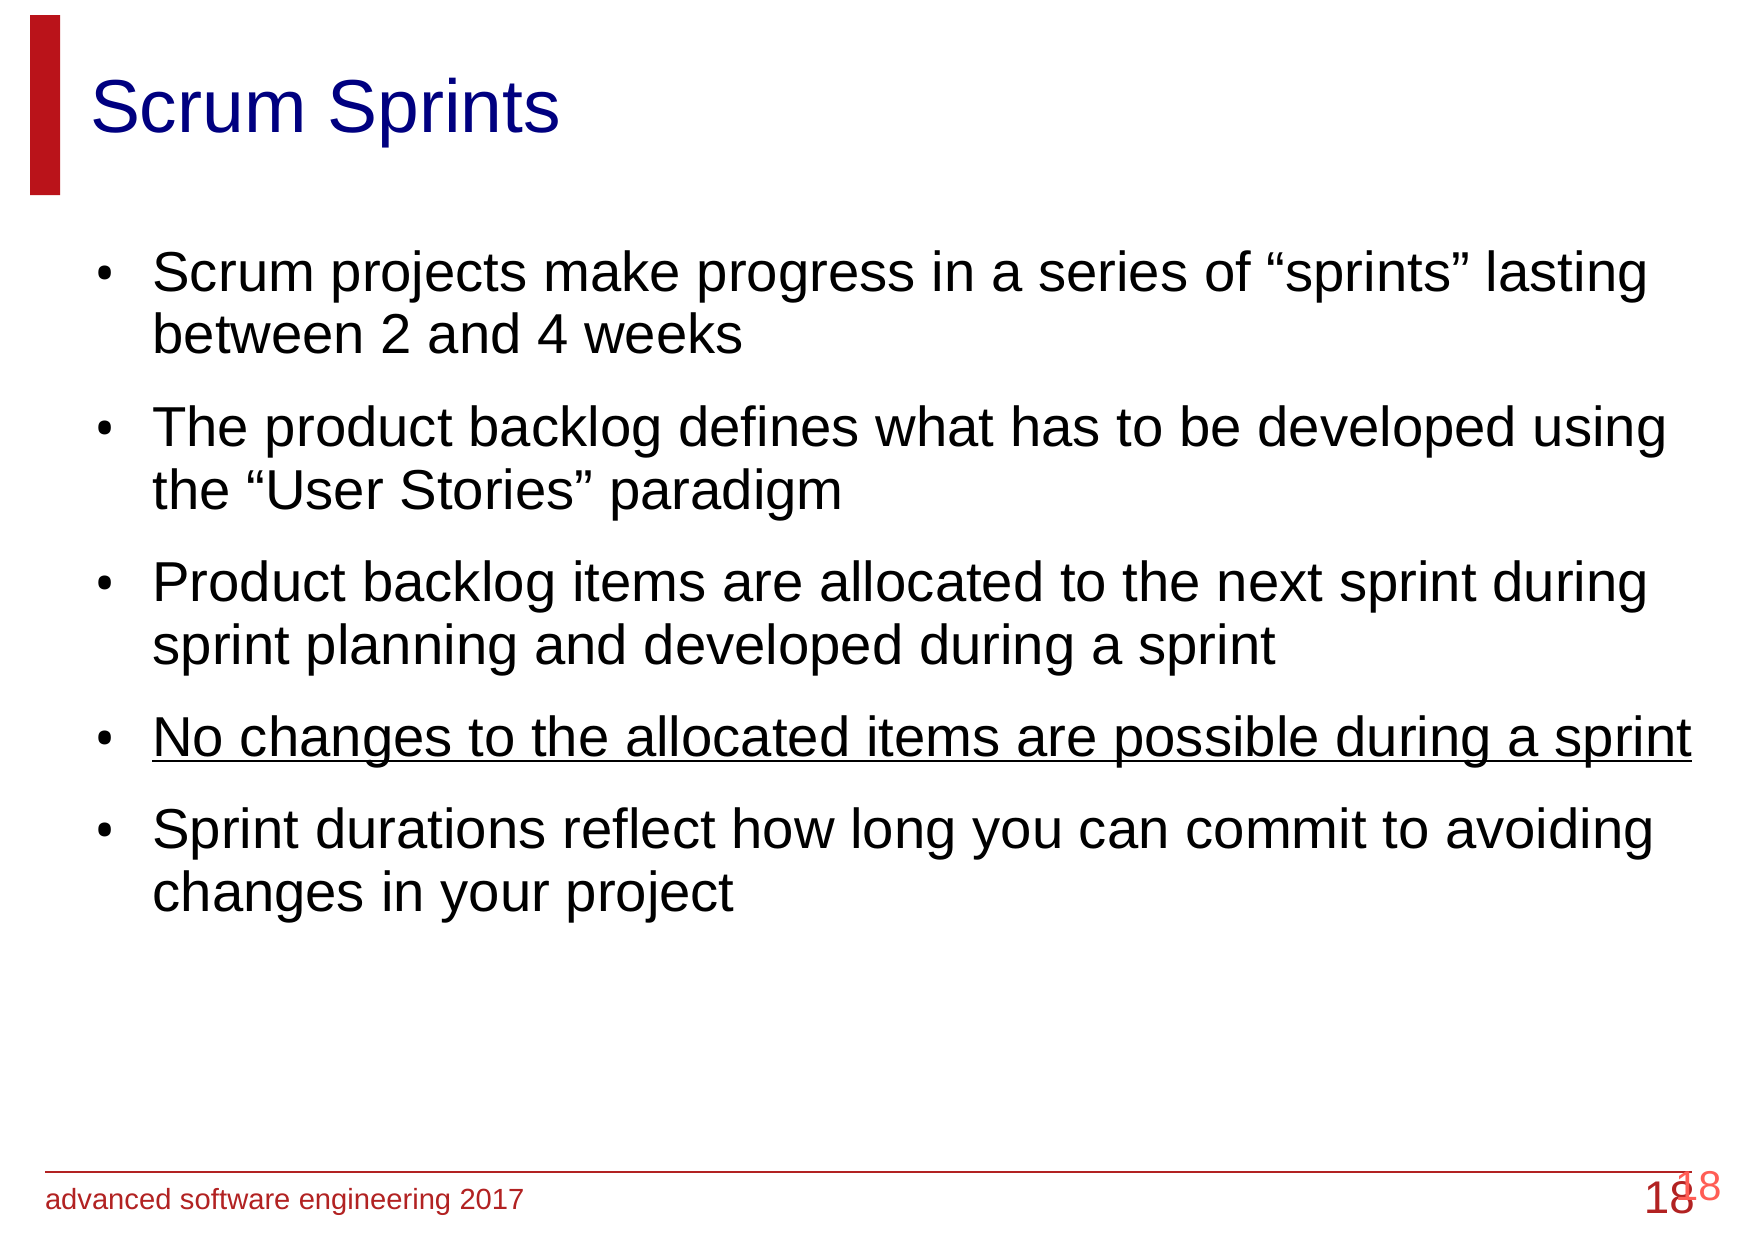

Scrum Sprints
# Scrum projects make progress in a series of “sprints” lasting between 2 and 4 weeks
The product backlog defines what has to be developed using the “User Stories” paradigm
Product backlog items are allocated to the next sprint during sprint planning and developed during a sprint
No changes to the allocated items are possible during a sprint
Sprint durations reflect how long you can commit to avoiding changes in your project
18
advanced software engineering 2017